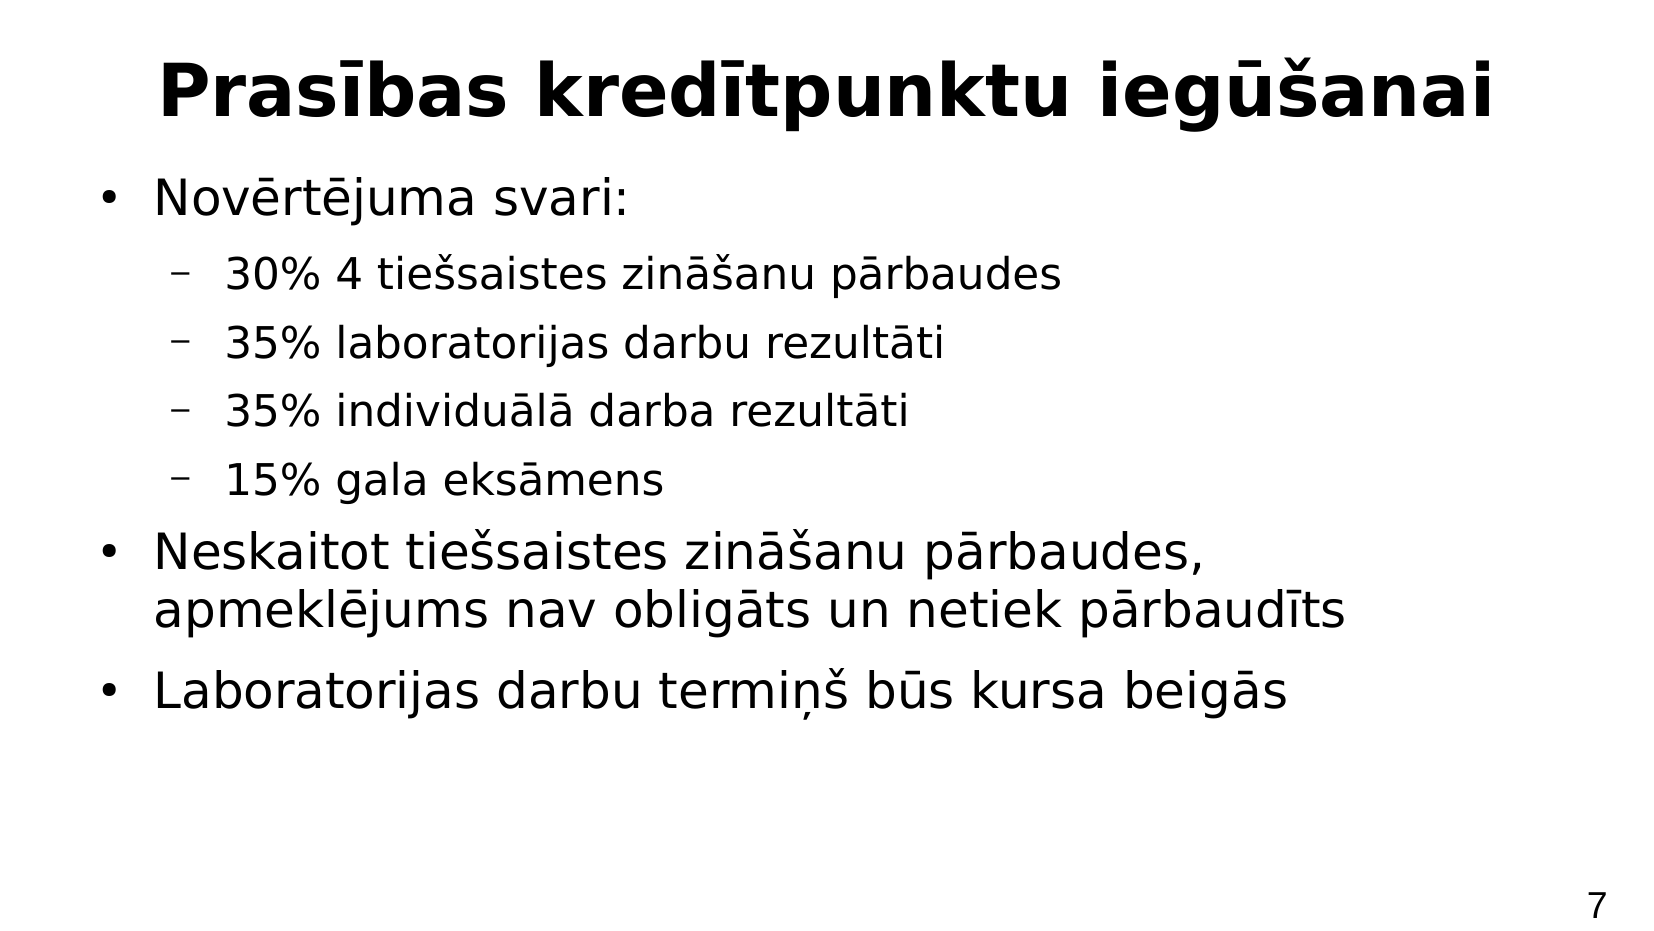

# Prasības kredītpunktu iegūšanai
Novērtējuma svari:
30% 4 tiešsaistes zināšanu pārbaudes
35% laboratorijas darbu rezultāti
35% individuālā darba rezultāti
15% gala eksāmens
Neskaitot tiešsaistes zināšanu pārbaudes, apmeklējums nav obligāts un netiek pārbaudīts
Laboratorijas darbu termiņš būs kursa beigās